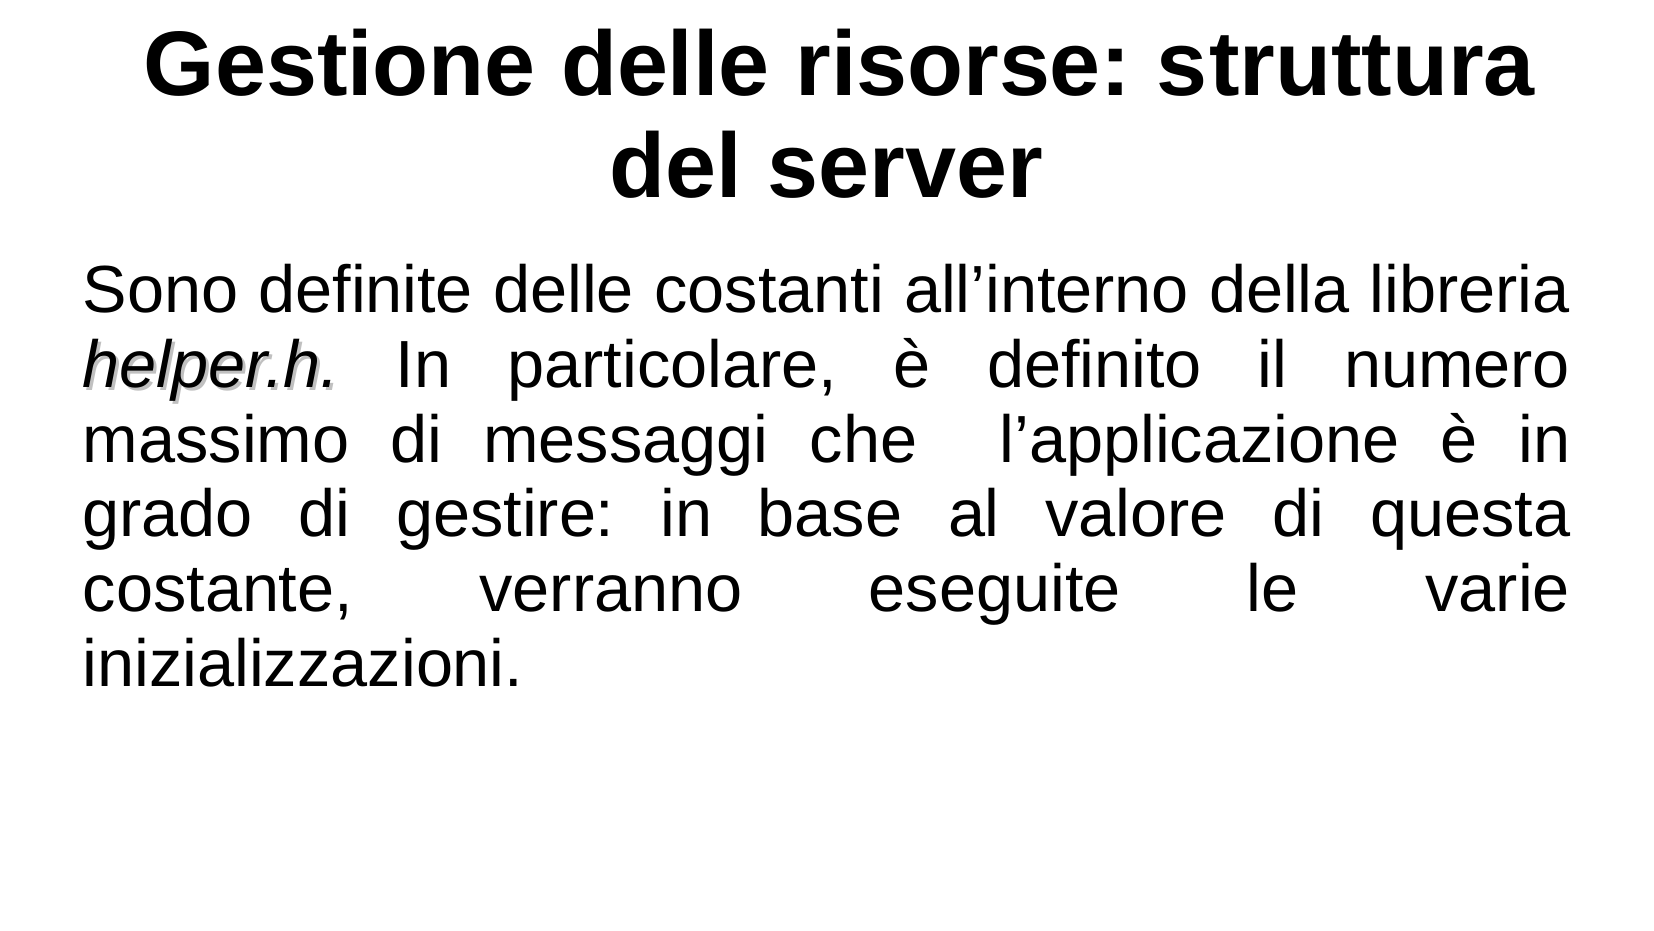

# Gestione delle risorse: struttura del server
Sono definite delle costanti all’interno della libreria helper.h. In particolare, è definito il numero massimo di messaggi che l’applicazione è in grado di gestire: in base al valore di questa costante, verranno eseguite le varie inizializzazioni.